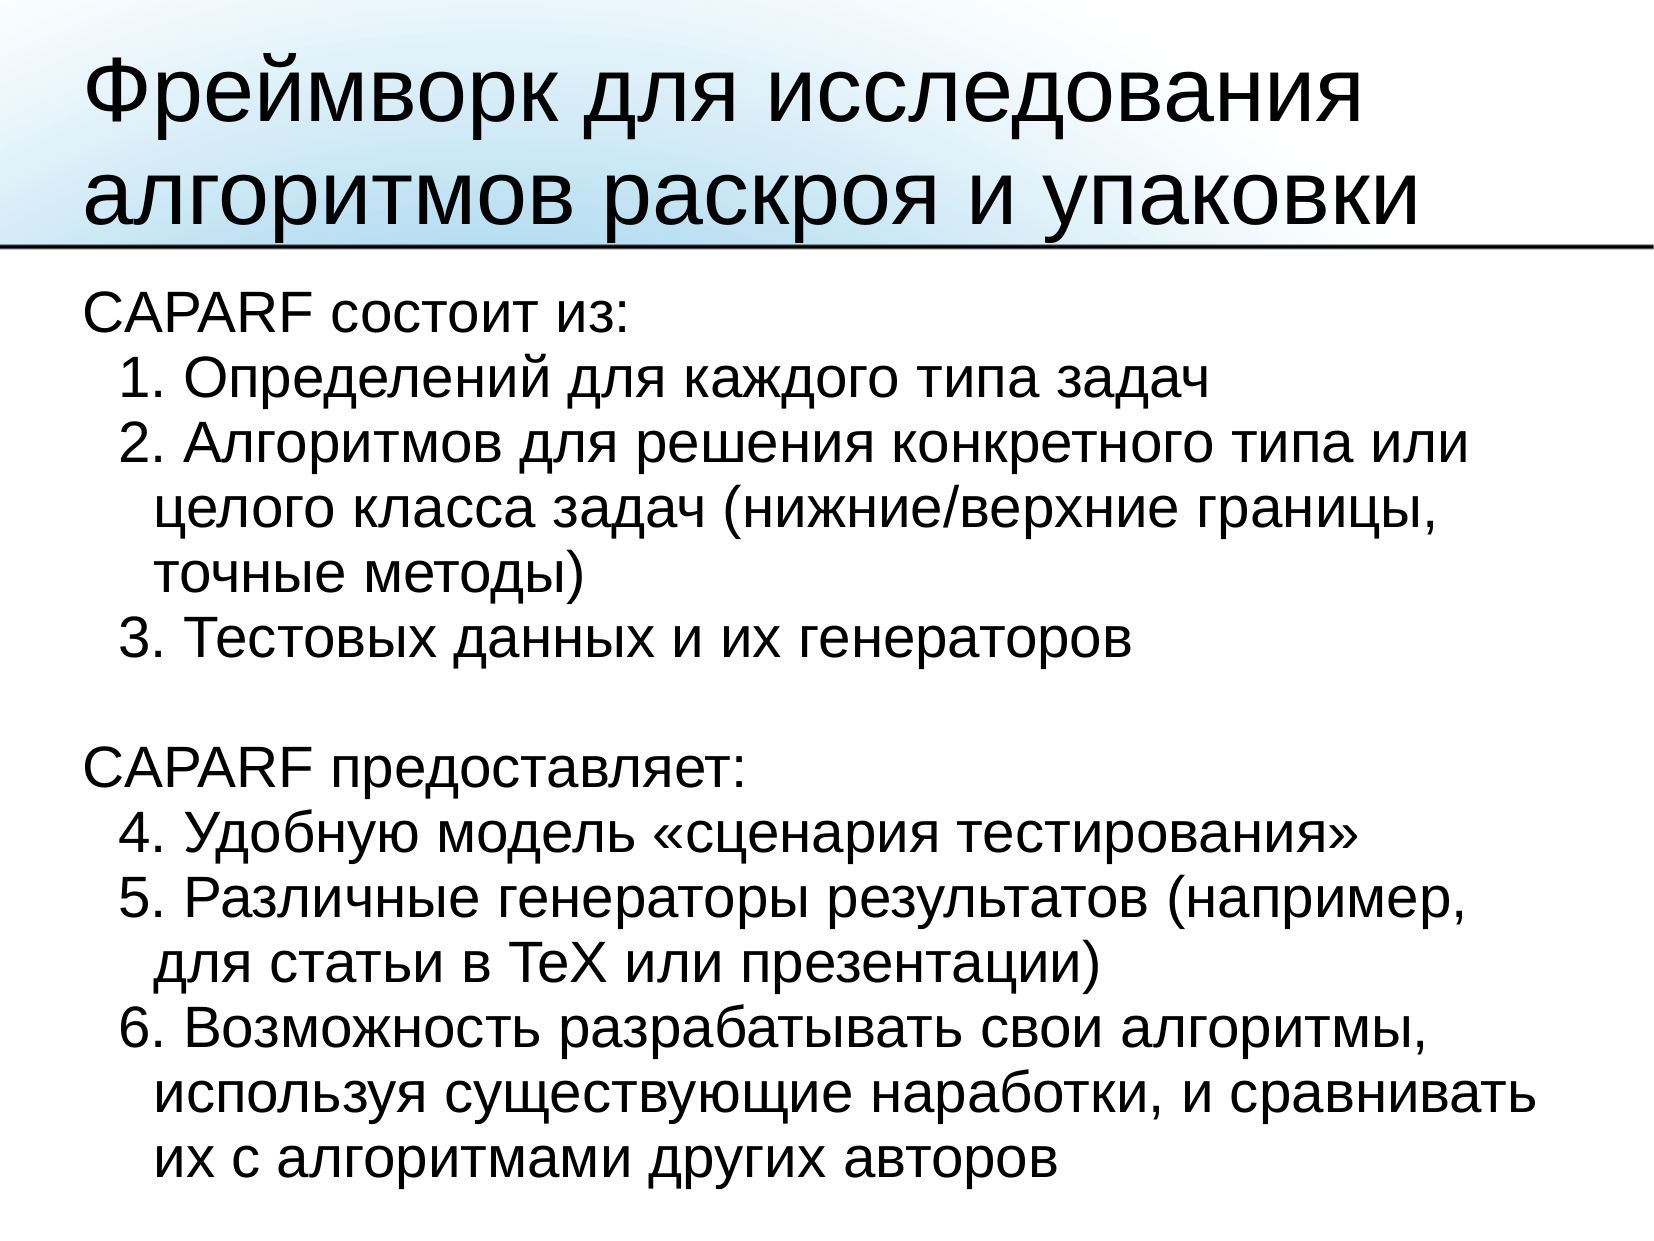

# Фреймворк для исследования алгоритмов раскроя и упаковки
CAPARF состоит из:
 Определений для каждого типа задач
 Алгоритмов для решения конкретного типа или целого класса задач (нижние/верхние границы, точные методы)
 Тестовых данных и их генераторов
CAPARF предоставляет:
 Удобную модель «сценария тестирования»
 Различные генераторы результатов (например, для статьи в TeX или презентации)
 Возможность разрабатывать свои алгоритмы, используя существующие наработки, и сравнивать их с алгоритмами других авторов